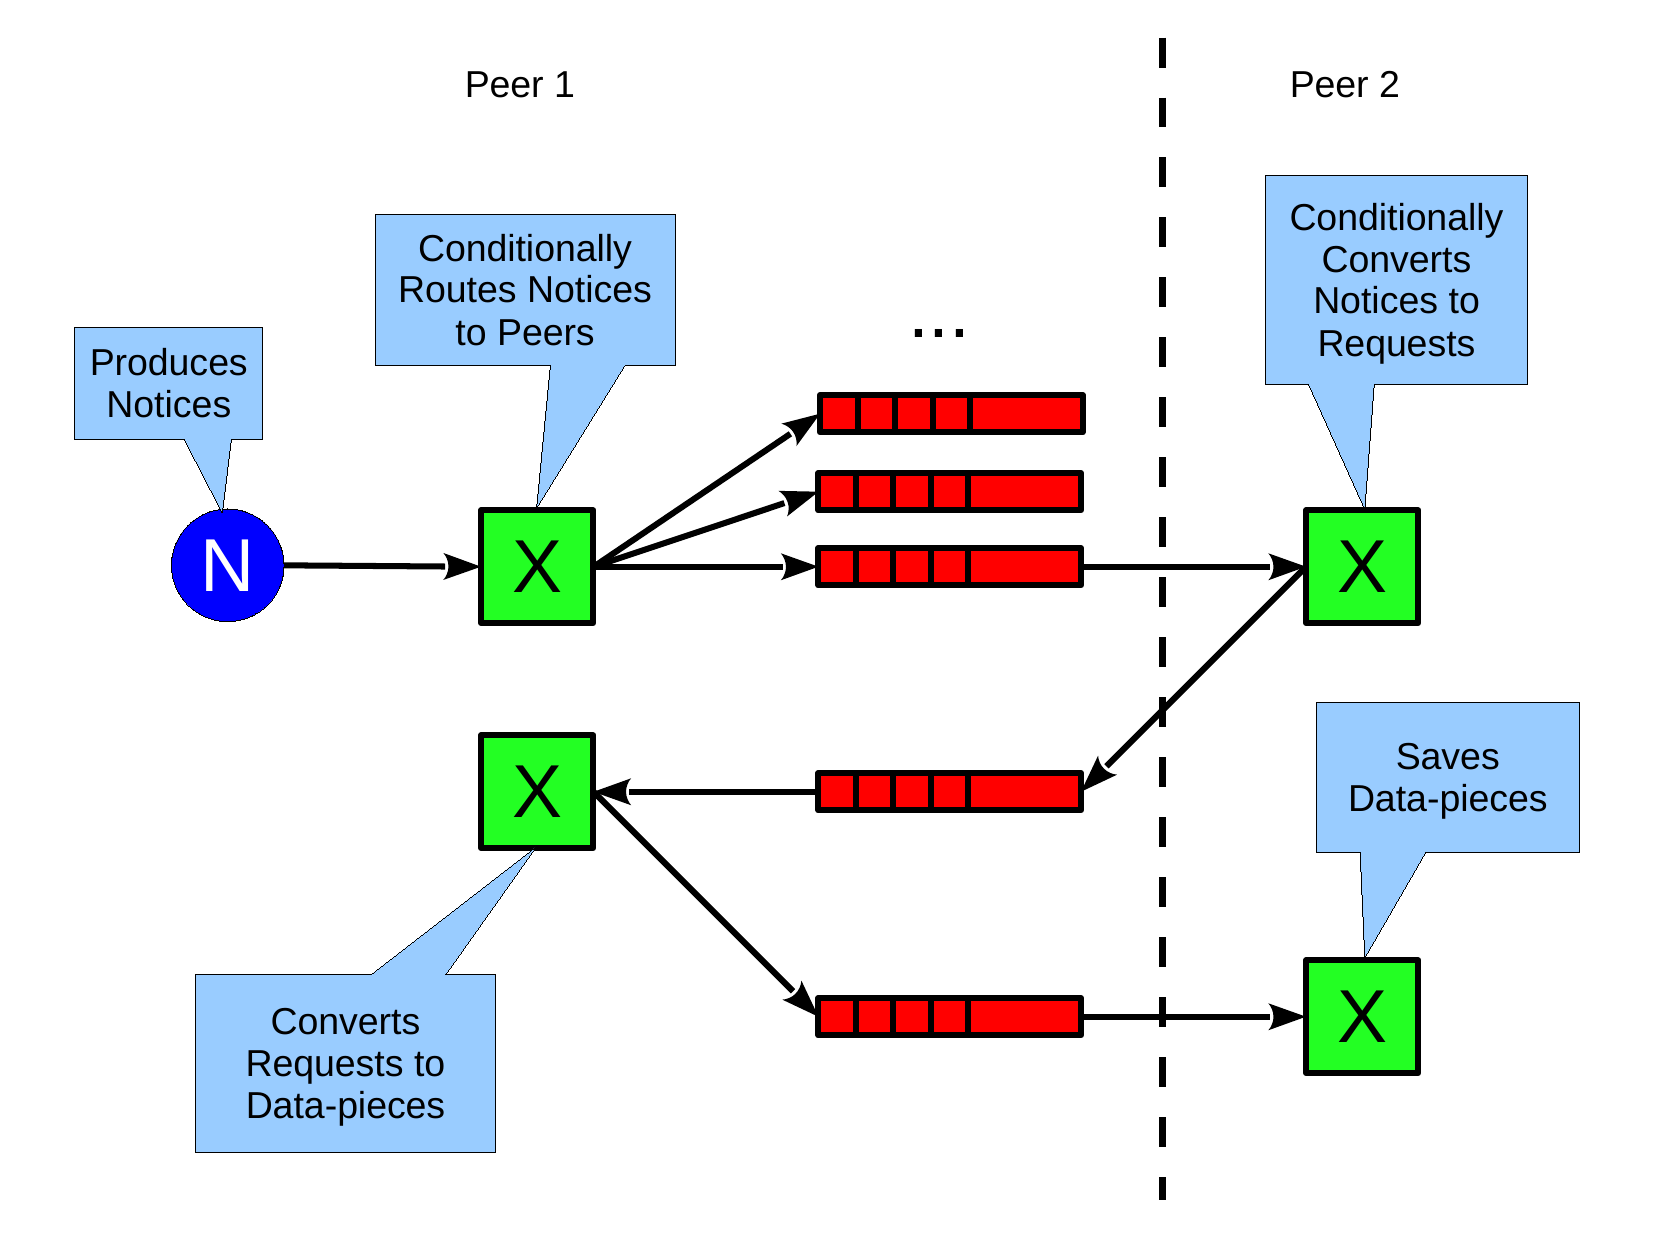

Peer 1
Peer 2
Conditionally
Converts
Notices to
Requests
Conditionally
Routes Notices
to Peers
...
Produces
Notices
N
X
X
Saves
Data-pieces
X
X
Converts
Requests to
Data-pieces